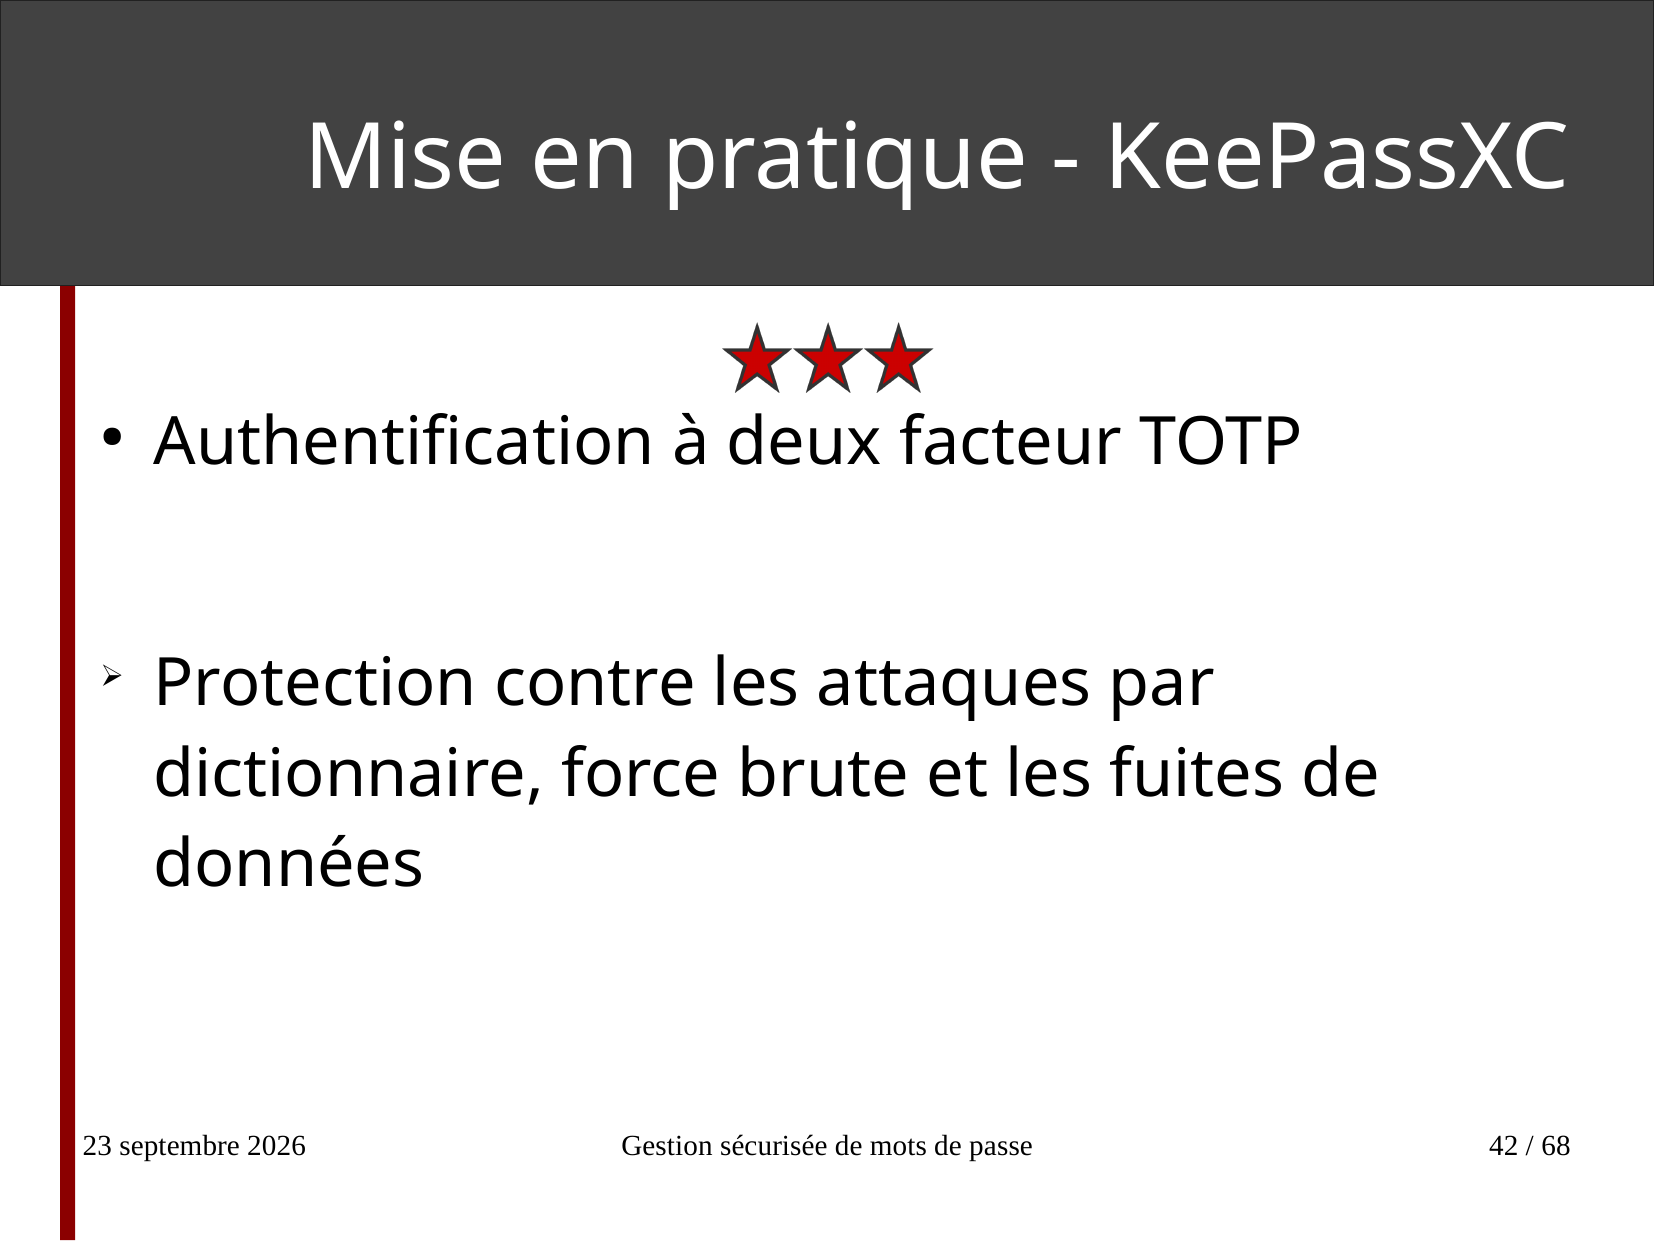

# Mise en pratique - KeePassXC
Authentification à deux facteur TOTP
Protection contre les attaques par dictionnaire, force brute et les fuites de données
Gestion sécurisée de mots de passe
42